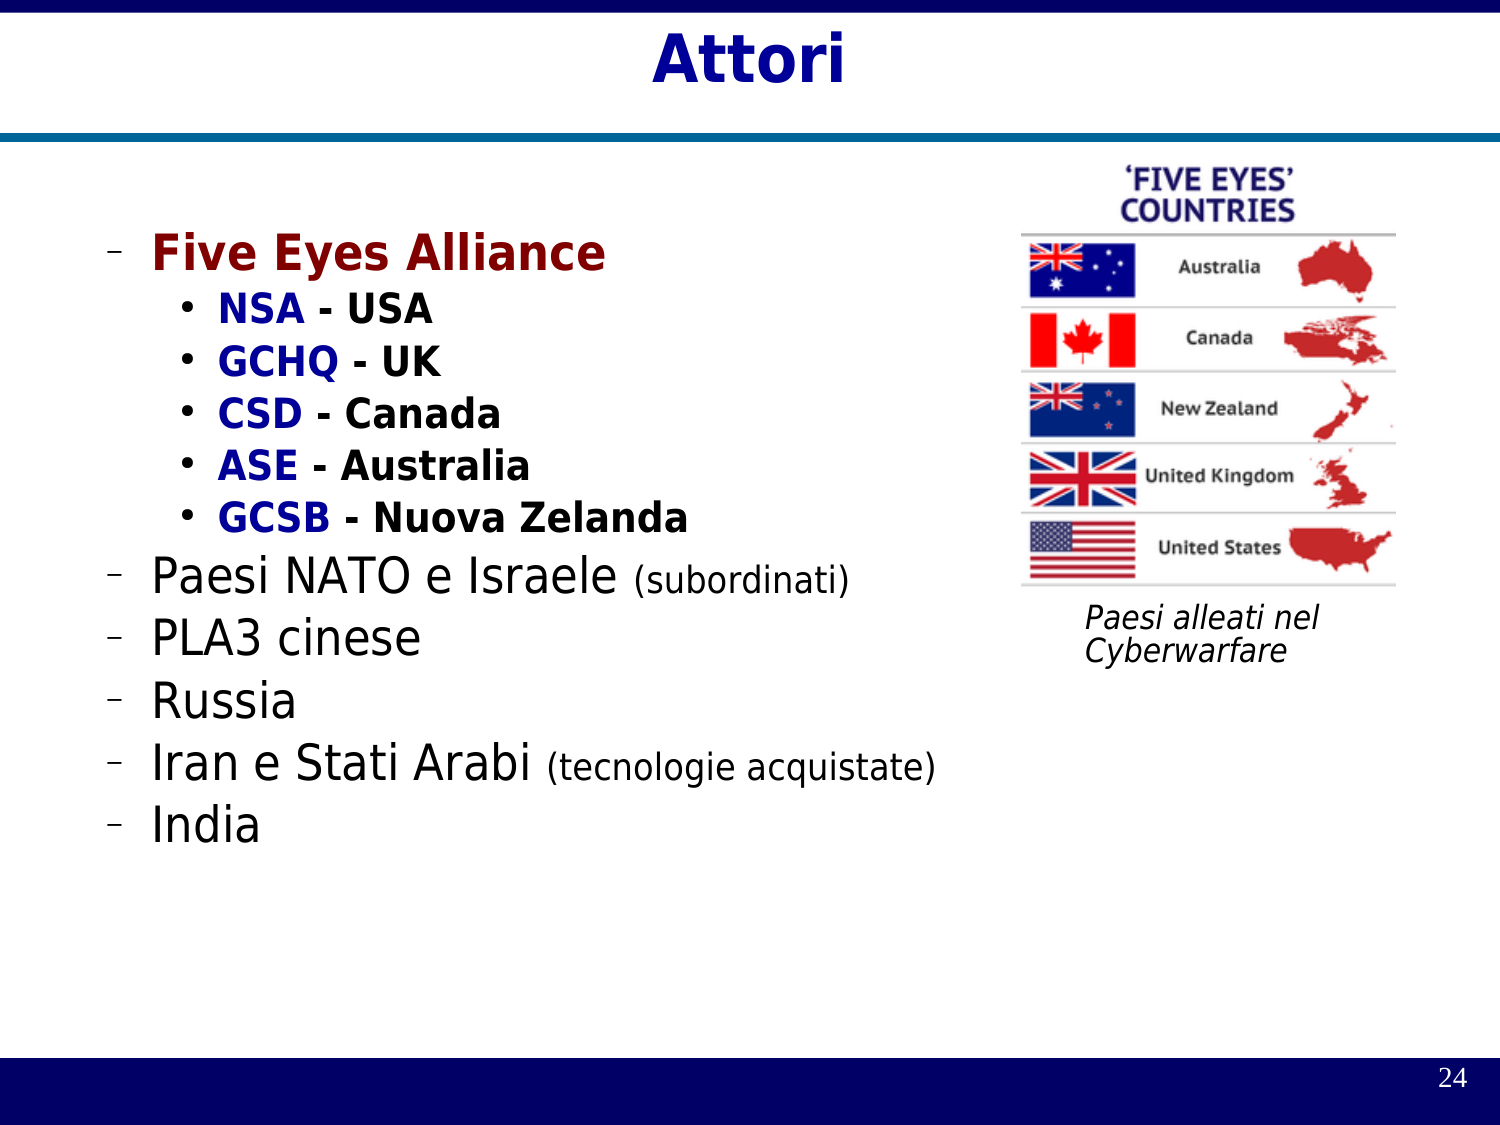

# Attori
Five Eyes Alliance
NSA - USA
GCHQ - UK
CSD - Canada
ASE - Australia
GCSB - Nuova Zelanda
Paesi NATO e Israele (subordinati)
PLA3 cinese
Russia
Iran e Stati Arabi (tecnologie acquistate)
India
Paesi alleati nel
Cyberwarfare